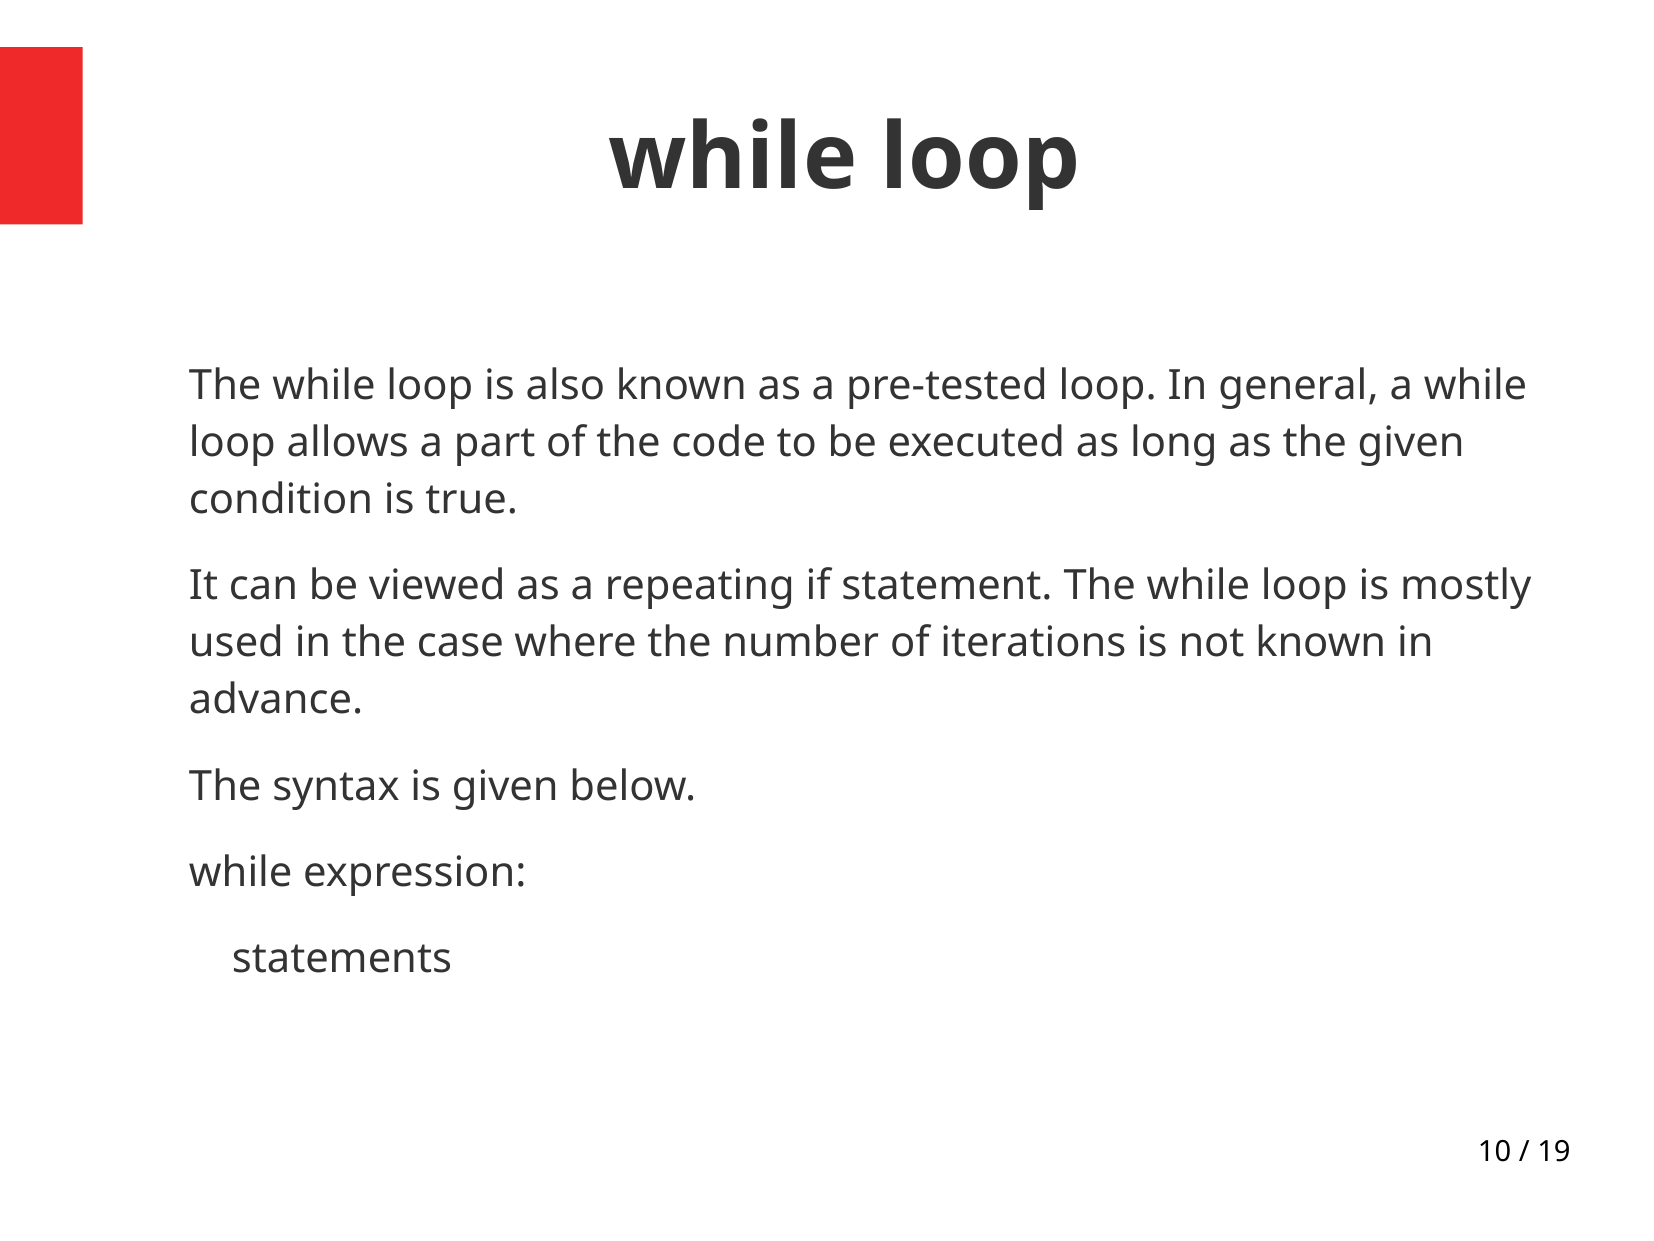

# while loop
The while loop is also known as a pre-tested loop. In general, a while loop allows a part of the code to be executed as long as the given condition is true.
It can be viewed as a repeating if statement. The while loop is mostly used in the case where the number of iterations is not known in advance.
The syntax is given below.
while expression:
 statements
10